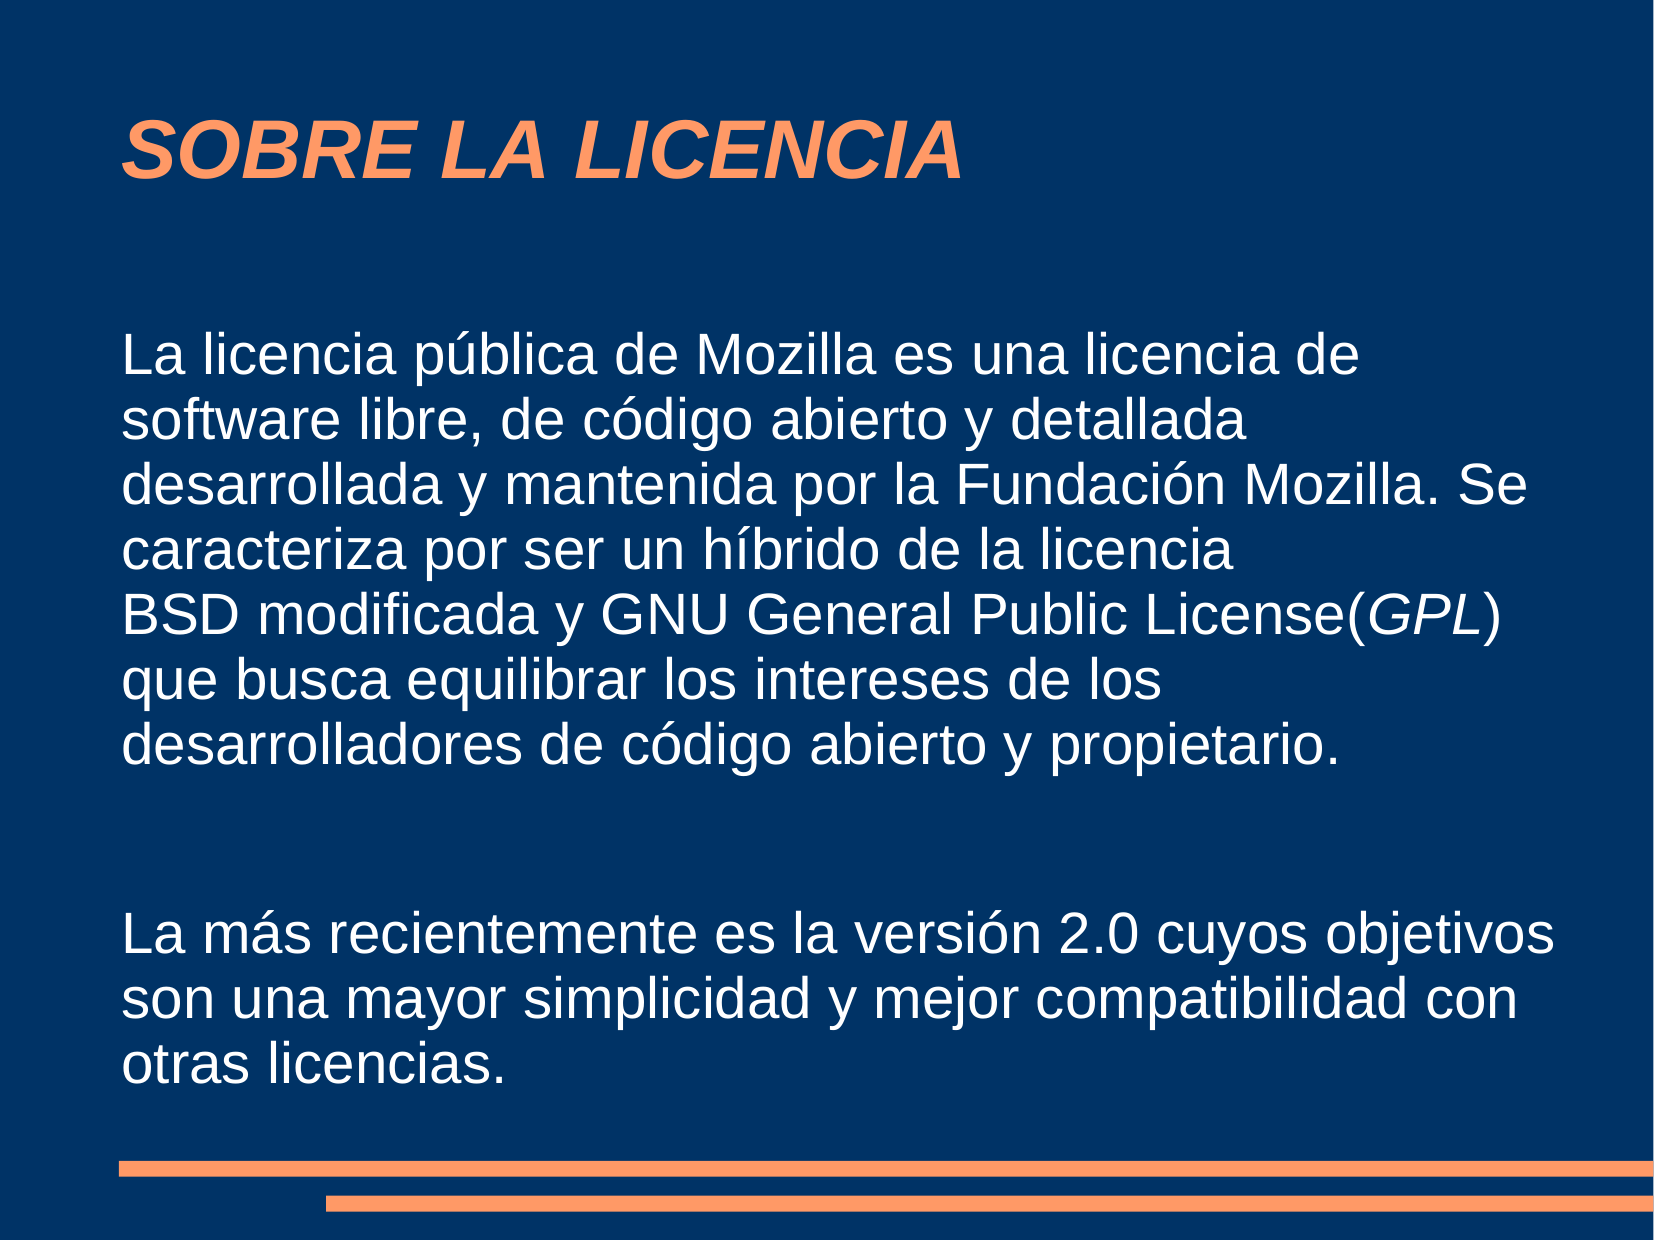

# SOBRE LA LICENCIA
La licencia pública de Mozilla es una licencia de software libre, de código abierto y detallada desarrollada y mantenida por la Fundación Mozilla. Se caracteriza por ser un híbrido de la licencia BSD modificada y GNU General Public License(GPL) que busca equilibrar los intereses de los desarrolladores de código abierto y propietario.
La más recientemente es la versión 2.0 cuyos objetivos son una mayor simplicidad y mejor compatibilidad con otras licencias.